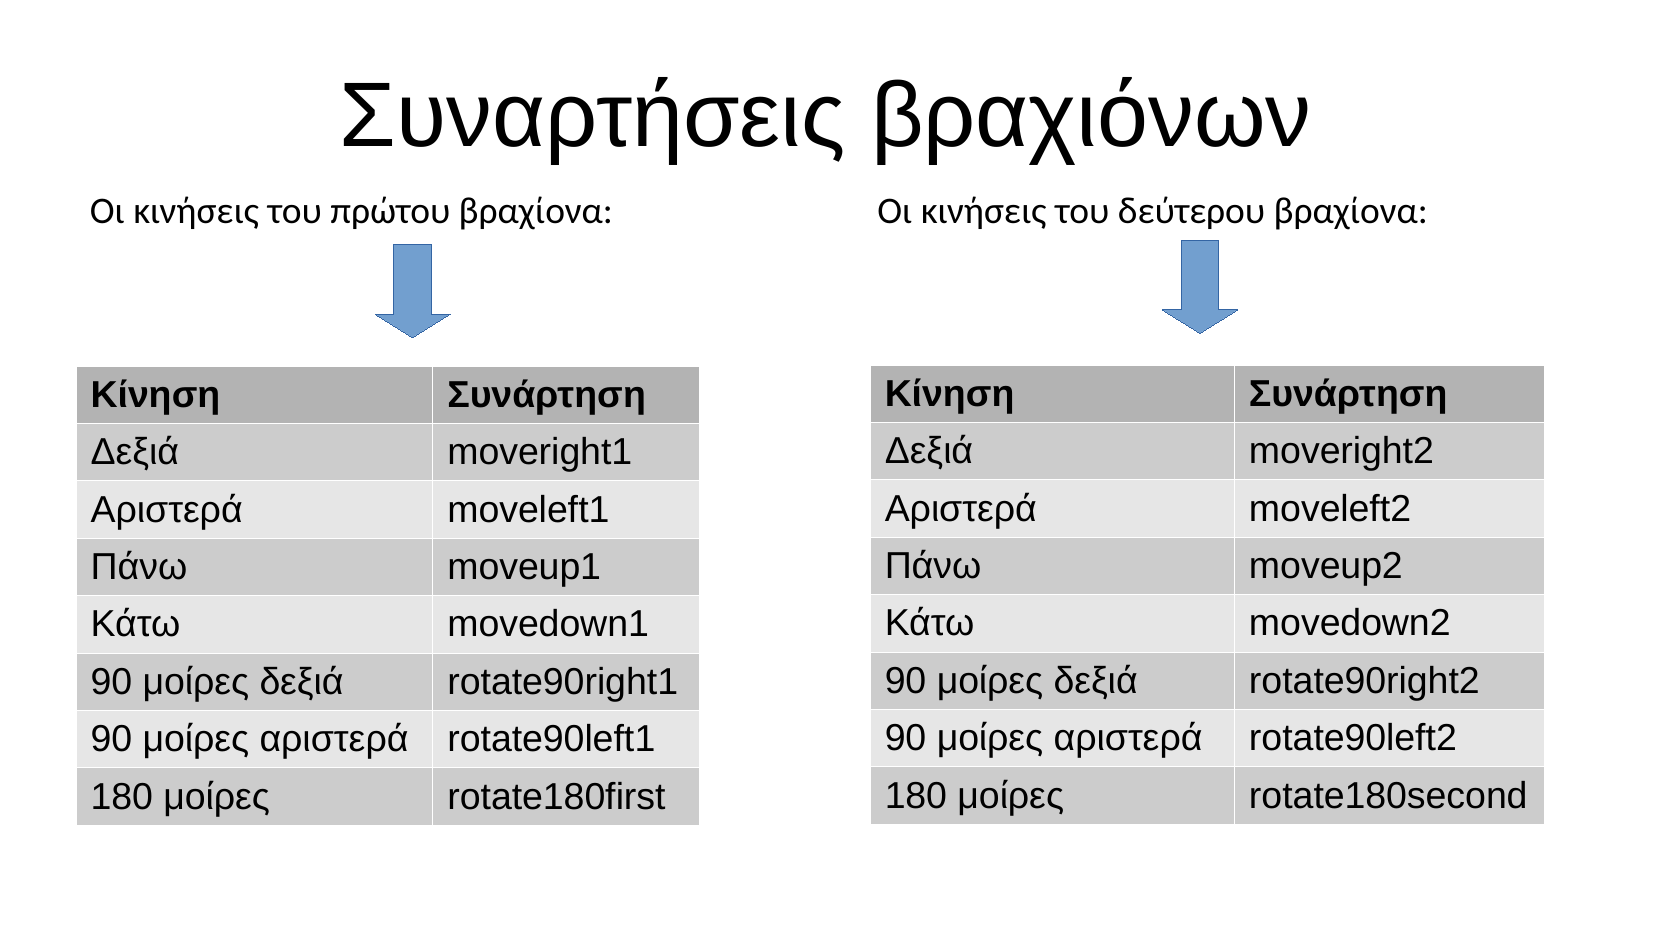

# Συναρτήσεις βραχιόνων
Οι κινήσεις του πρώτου βραχίονα:
Οι κινήσεις του δεύτερου βραχίονα:
| Κίνηση | Συνάρτηση |
| --- | --- |
| Δεξιά | moveright2 |
| Αριστερά | moveleft2 |
| Πάνω | moveup2 |
| Κάτω | movedown2 |
| 90 μοίρες δεξιά | rotate90right2 |
| 90 μοίρες αριστερά | rotate90left2 |
| 180 μοίρες | rotate180second |
| Κίνηση | Συνάρτηση |
| --- | --- |
| Δεξιά | moveright1 |
| Αριστερά | moveleft1 |
| Πάνω | moveup1 |
| Κάτω | movedown1 |
| 90 μοίρες δεξιά | rotate90right1 |
| 90 μοίρες αριστερά | rotate90left1 |
| 180 μοίρες | rotate180first |